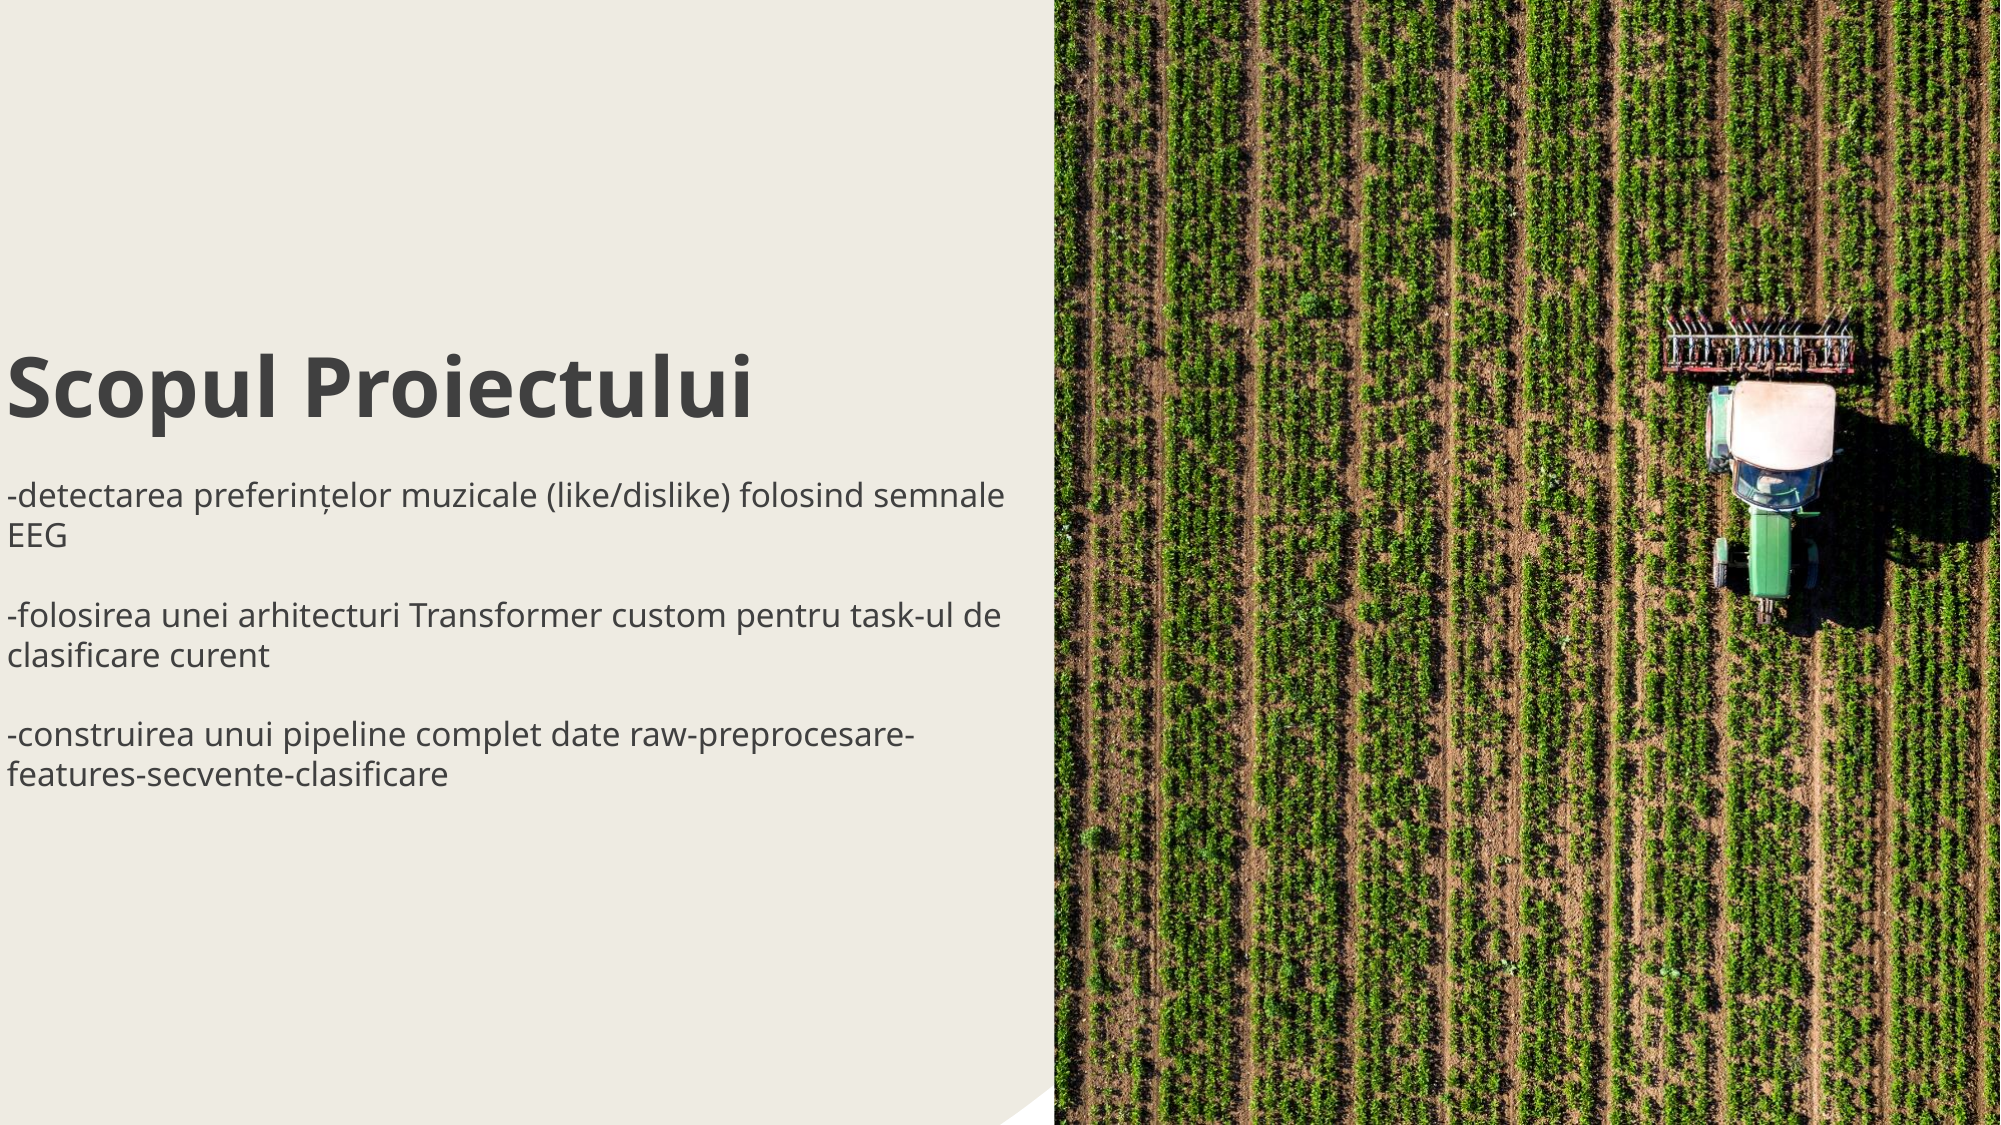

# Scopul Proiectului -detectarea preferințelor muzicale (like/dislike) folosind semnale EEG -folosirea unei arhitecturi Transformer custom pentru task-ul de clasificare curent -construirea unui pipeline complet date raw-preprocesare-features-secvente-clasificare